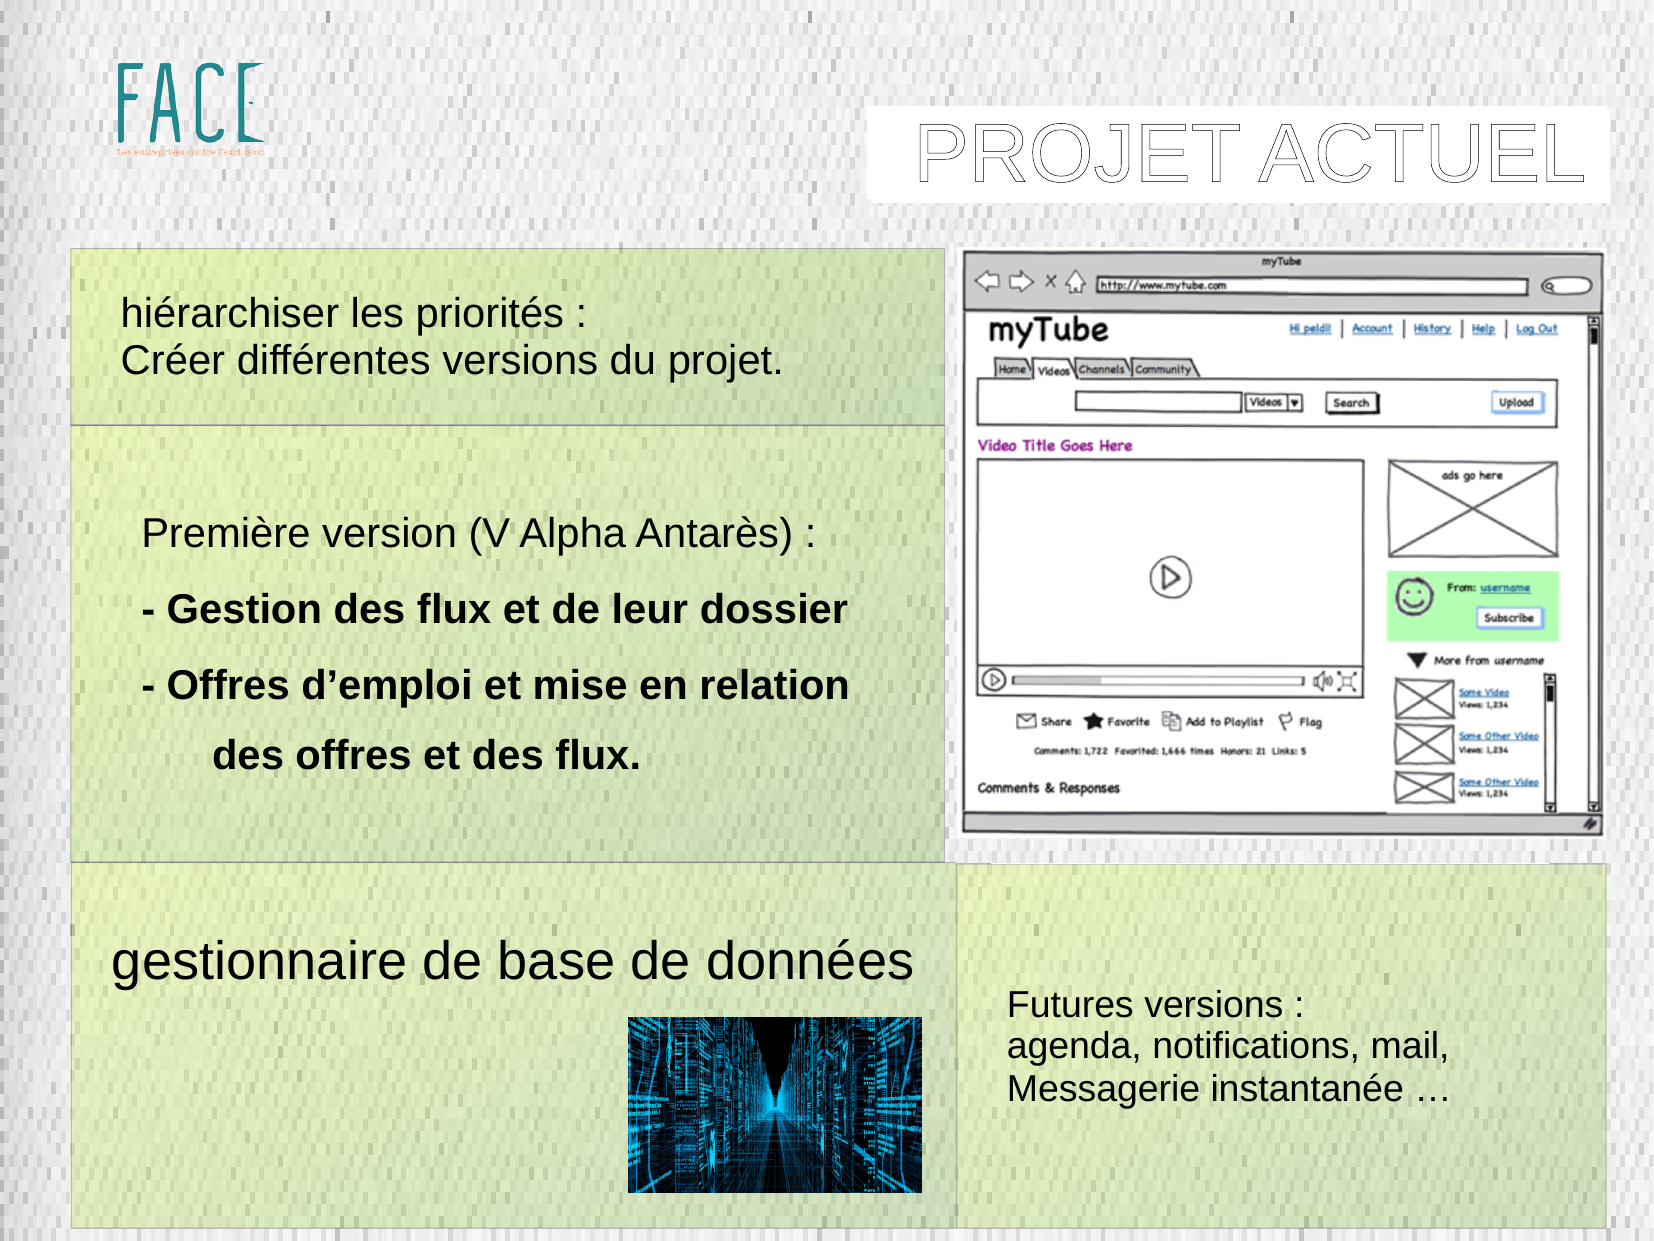

# PROJET ACTUEL
hiérarchiser les priorités :
Créer différentes versions du projet.
Première version (V Alpha Antarès) :
- Gestion des flux et de leur dossier
- Offres d’emploi et mise en relation
des offres et des flux.
gestionnaire de base de données
Futures versions :
agenda, notifications, mail,
Messagerie instantanée …